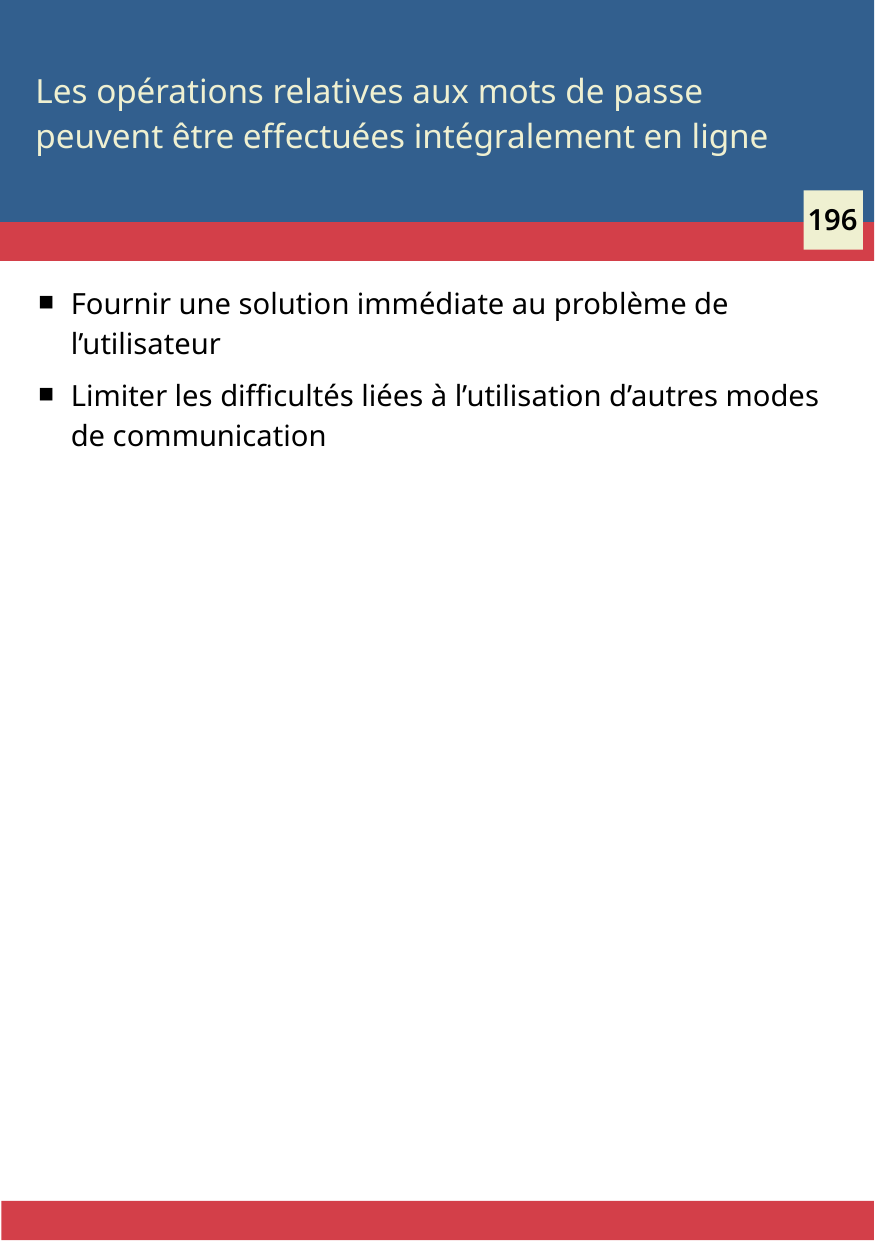

# Les opérations relatives aux mots de passe peuvent être effectuées intégralement en ligne
196
Fournir une solution immédiate au problème de l’utilisateur
Limiter les difficultés liées à l’utilisation d’autres modes de communication